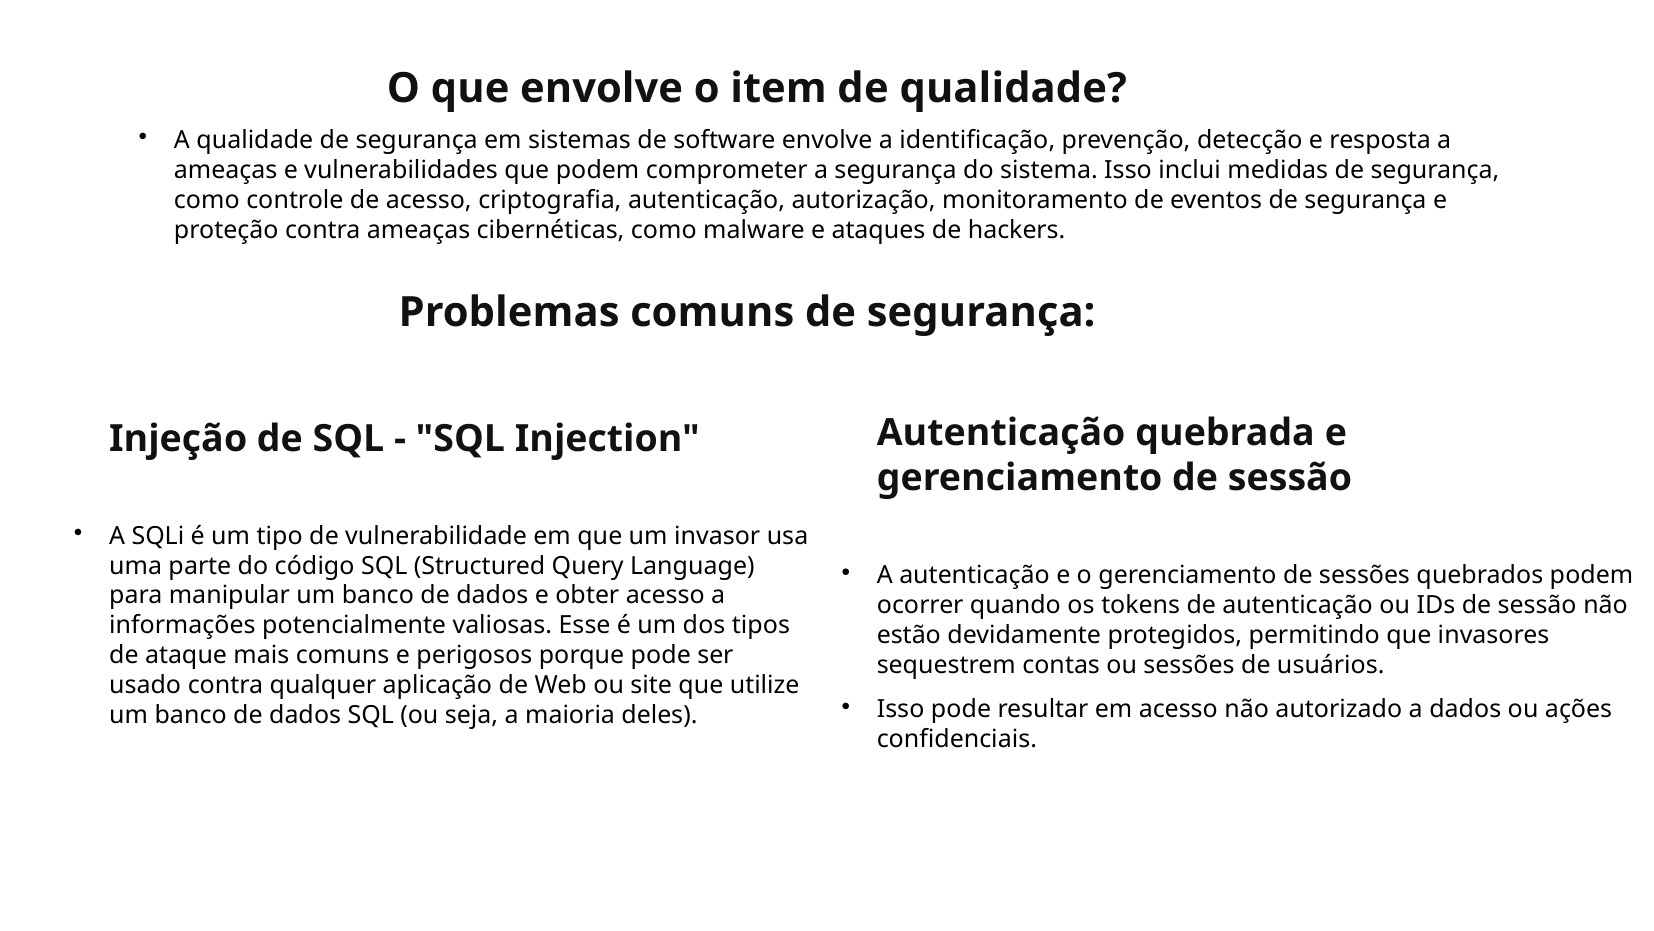

O que envolve o item de qualidade?
A qualidade de segurança em sistemas de software envolve a identificação, prevenção, detecção e resposta a ameaças e vulnerabilidades que podem comprometer a segurança do sistema. Isso inclui medidas de segurança, como controle de acesso, criptografia, autenticação, autorização, monitoramento de eventos de segurança e proteção contra ameaças cibernéticas, como malware e ataques de hackers.
Problemas comuns de segurança:
Autenticação quebrada e gerenciamento de sessão
A autenticação e o gerenciamento de sessões quebrados podem ocorrer quando os tokens de autenticação ou IDs de sessão não estão devidamente protegidos, permitindo que invasores sequestrem contas ou sessões de usuários.
Isso pode resultar em acesso não autorizado a dados ou ações confidenciais.
Injeção de SQL - "SQL Injection"
A SQLi é um tipo de vulnerabilidade em que um invasor usa uma parte do código SQL (Structured Query Language) para manipular um banco de dados e obter acesso a informações potencialmente valiosas. Esse é um dos tipos de ataque mais comuns e perigosos porque pode ser usado contra qualquer aplicação de Web ou site que utilize um banco de dados SQL (ou seja, a maioria deles).